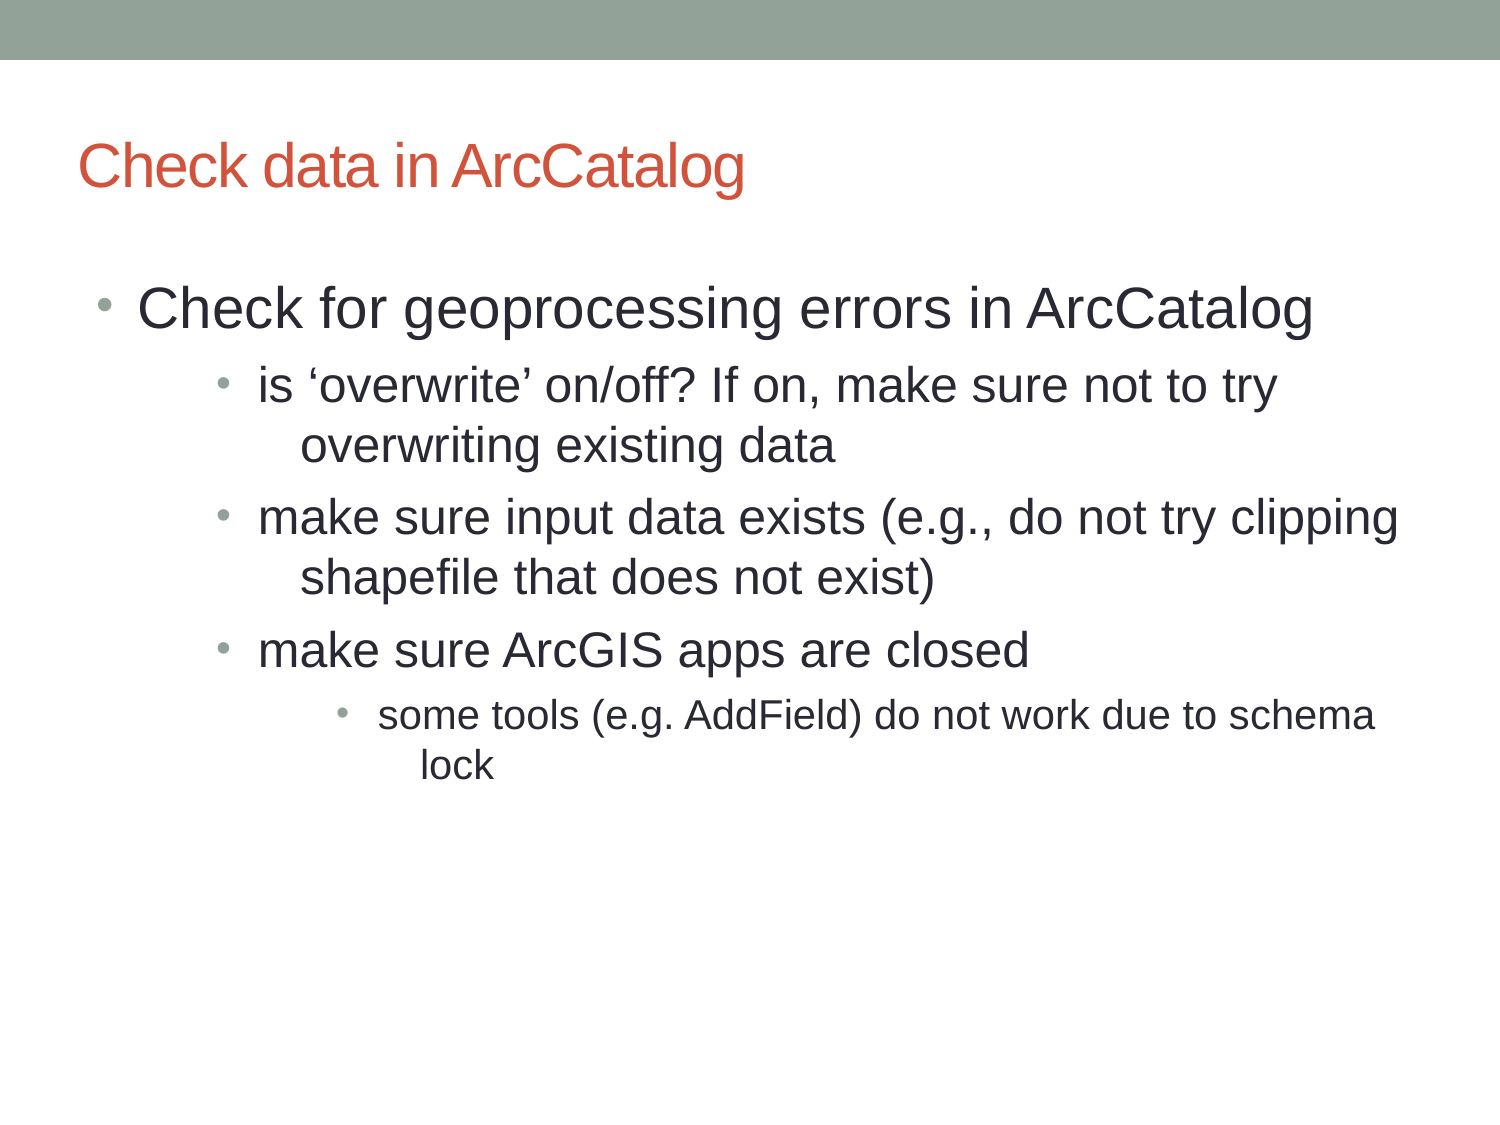

# Check data in ArcCatalog
Check for geoprocessing errors in ArcCatalog
is ‘overwrite’ on/off? If on, make sure not to try overwriting existing data
make sure input data exists (e.g., do not try clipping shapefile that does not exist)
make sure ArcGIS apps are closed
some tools (e.g. AddField) do not work due to schema lock